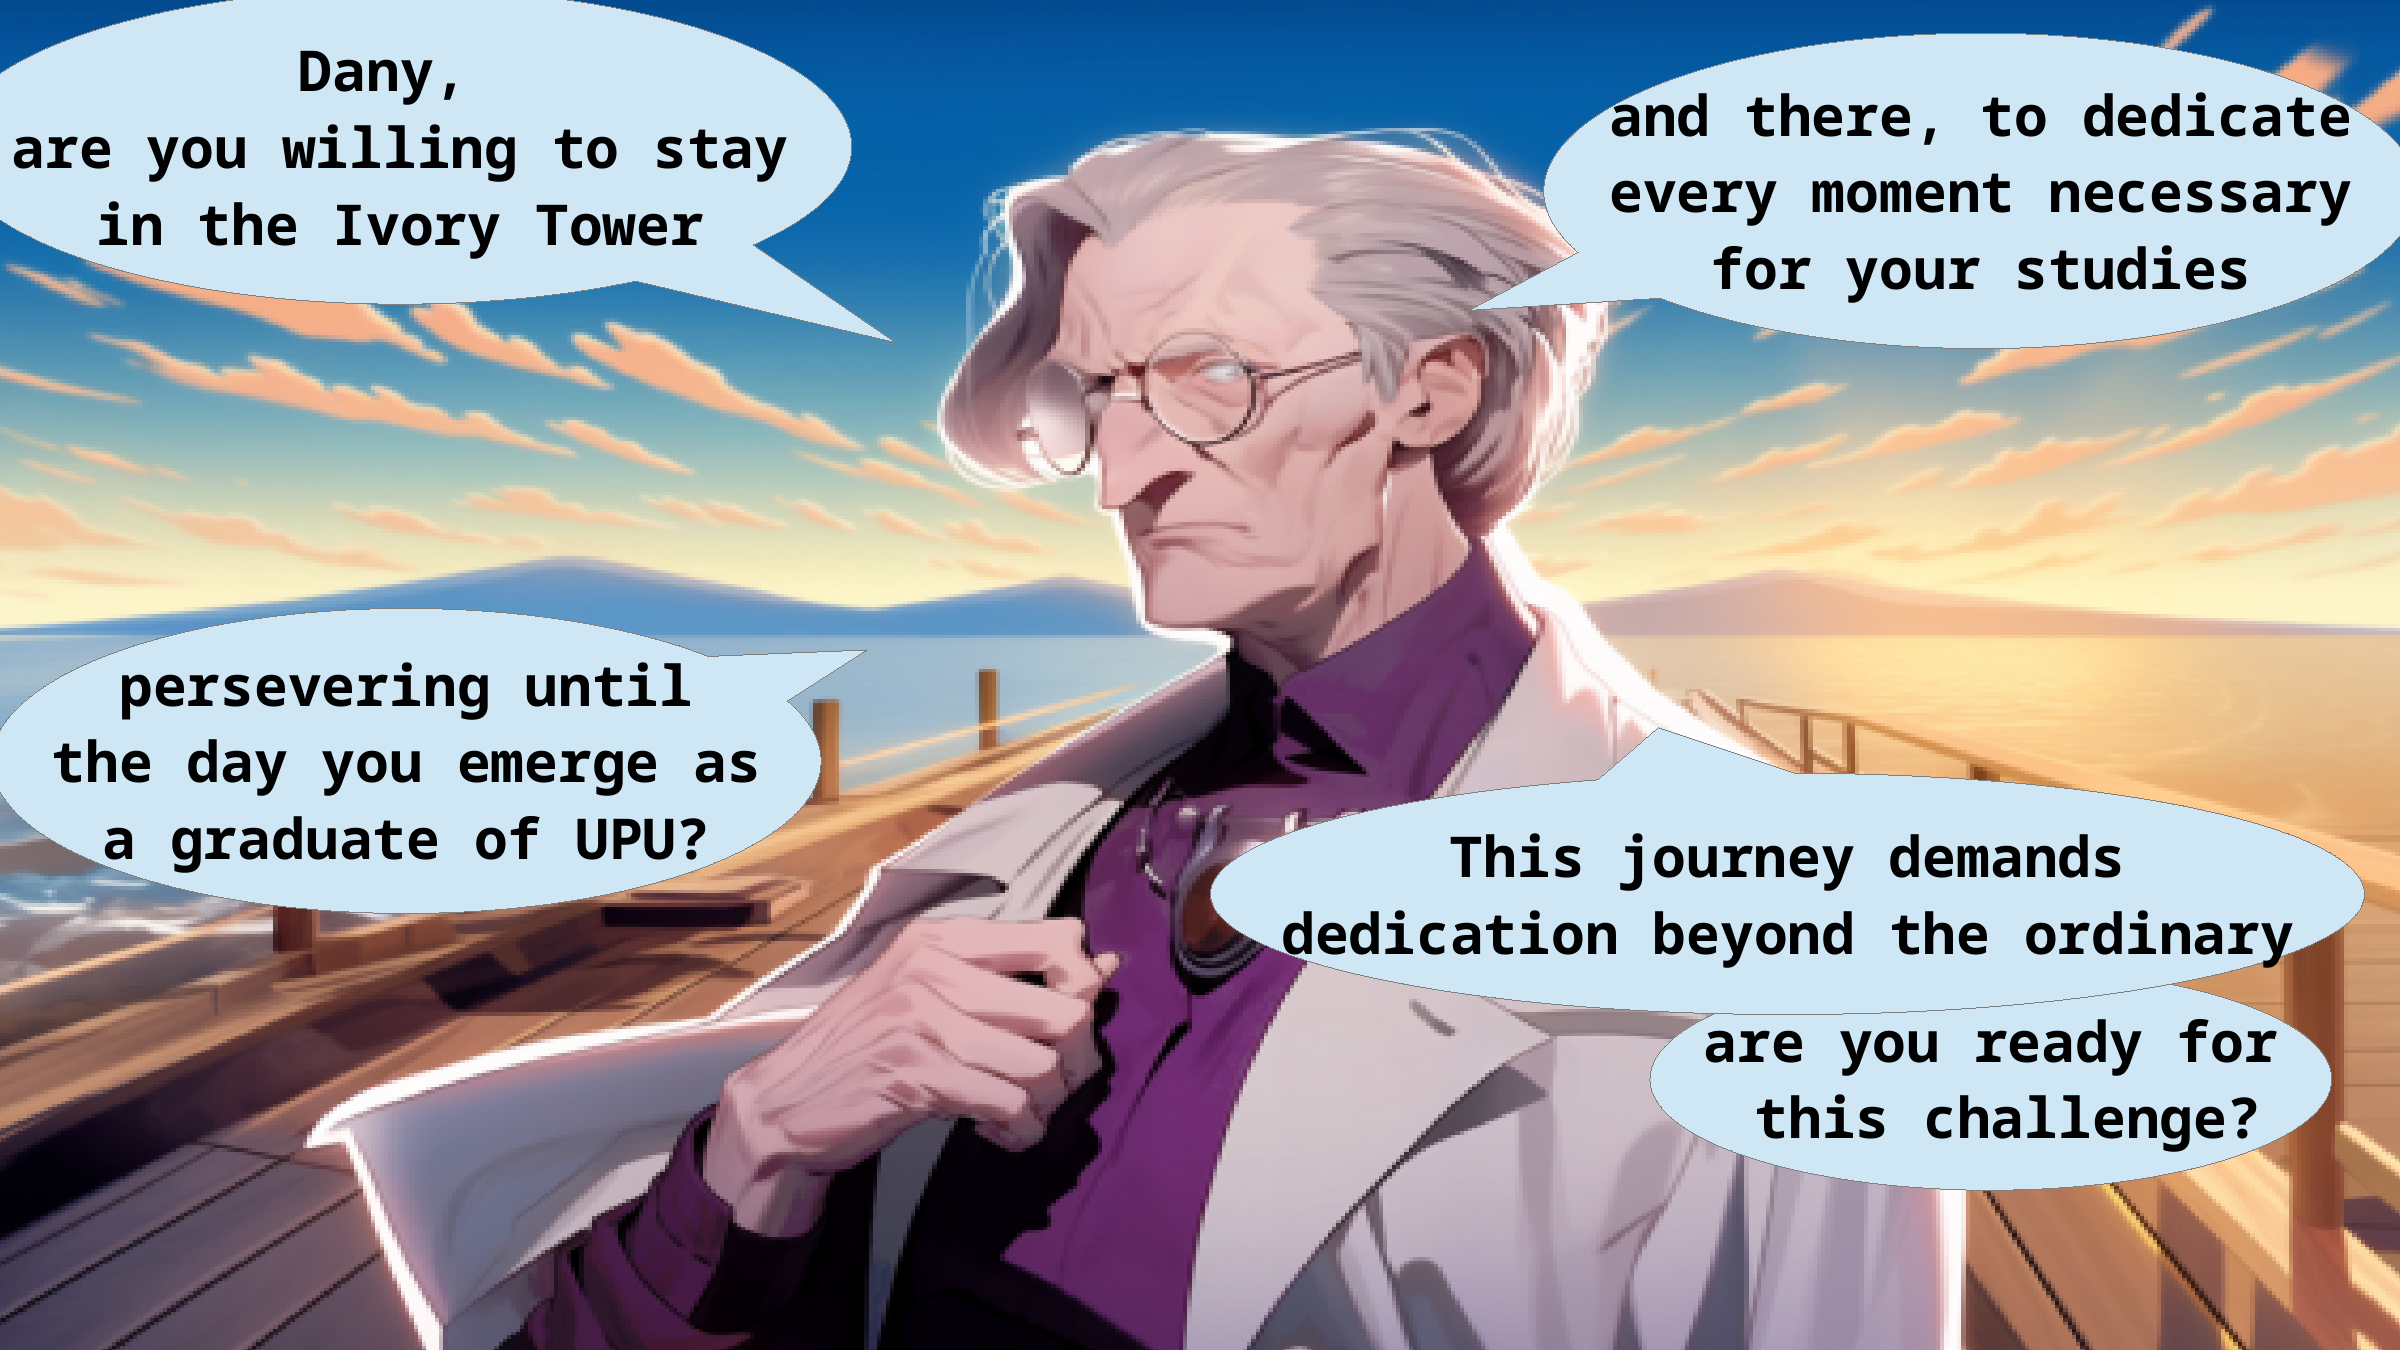

Dany,
are you willing to stay
in the Ivory Tower
and there, to dedicate
every moment necessary
for your studies
persevering until
the day you emerge as
a graduate of UPU?
This journey demands
dedication beyond the ordinary
are you ready for
 this challenge?